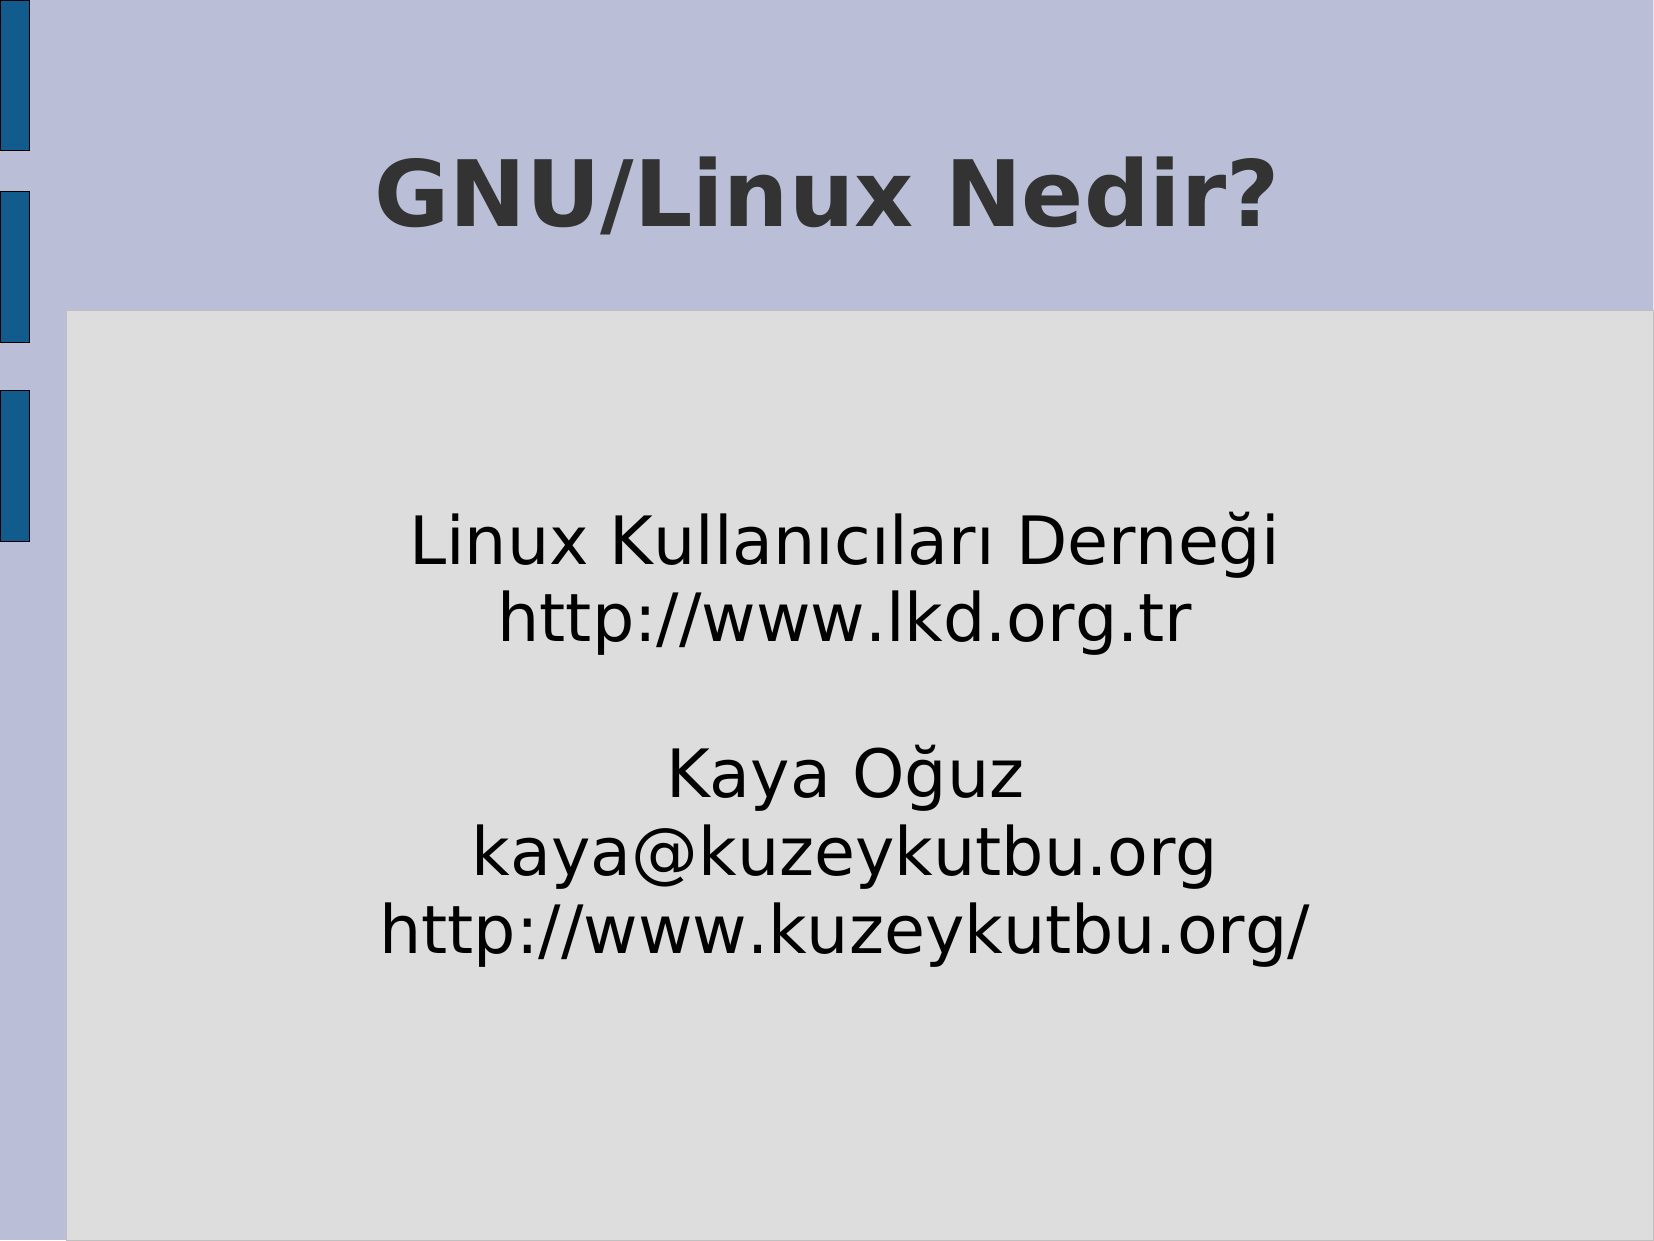

# GNU/Linux Nedir?
Linux Kullanıcıları Derneği
http://www.lkd.org.tr
Kaya Oğuz
kaya@kuzeykutbu.org
http://www.kuzeykutbu.org/